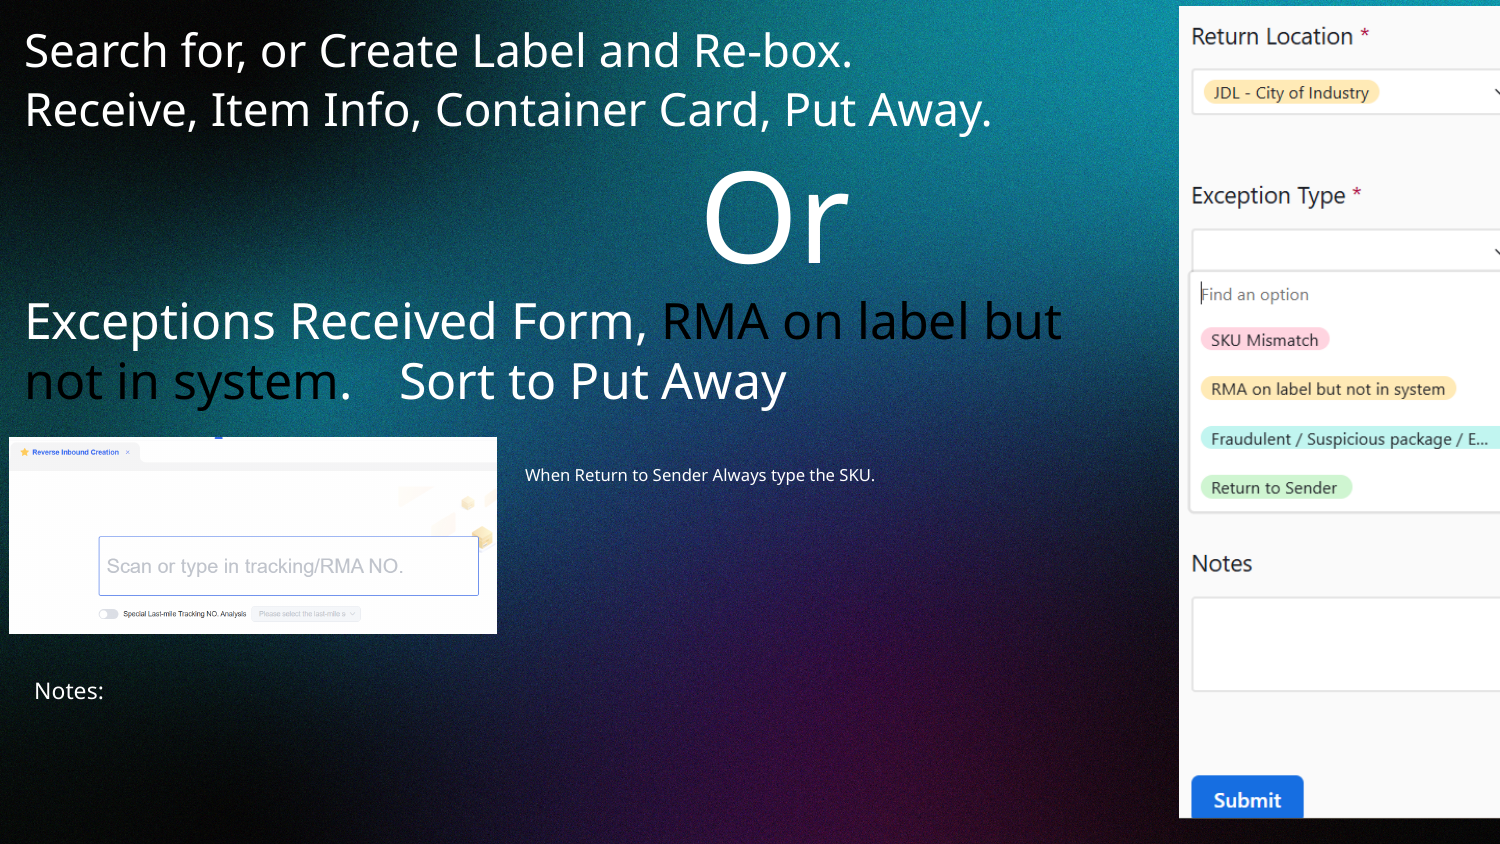

Search for, or Create Label and Re-box.	Receive, Item Info, Container Card, Put Away.											Or
Exceptions Received Form, RMA on label but not in system. 	Sort to Put Away
# When Return to Sender Always type the SKU.
Notes: